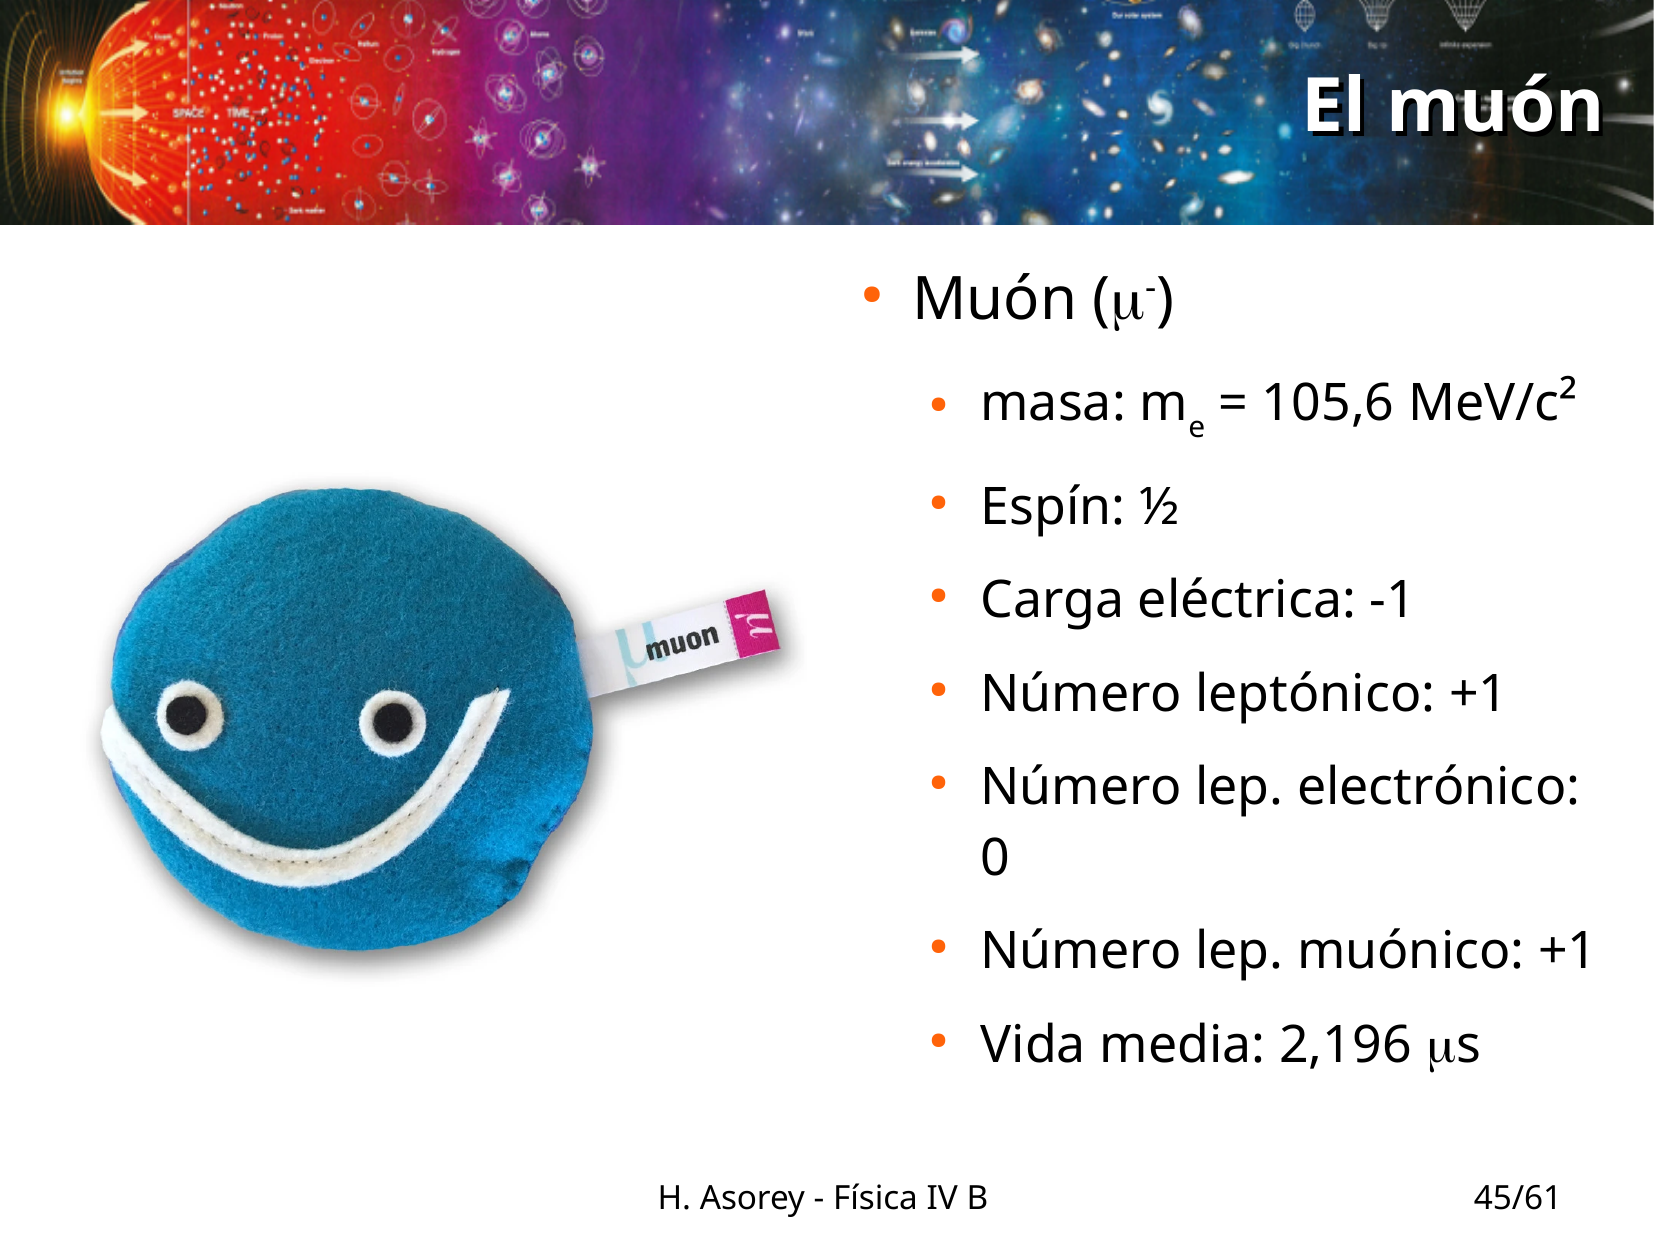

# El muón
Muón (m-)
masa: me = 105,6 MeV/c²
Espín: ½
Carga eléctrica: -1
Número leptónico: +1
Número lep. electrónico: 0
Número lep. muónico: +1
Vida media: 2,196 ms
H. Asorey - Física IV B
45